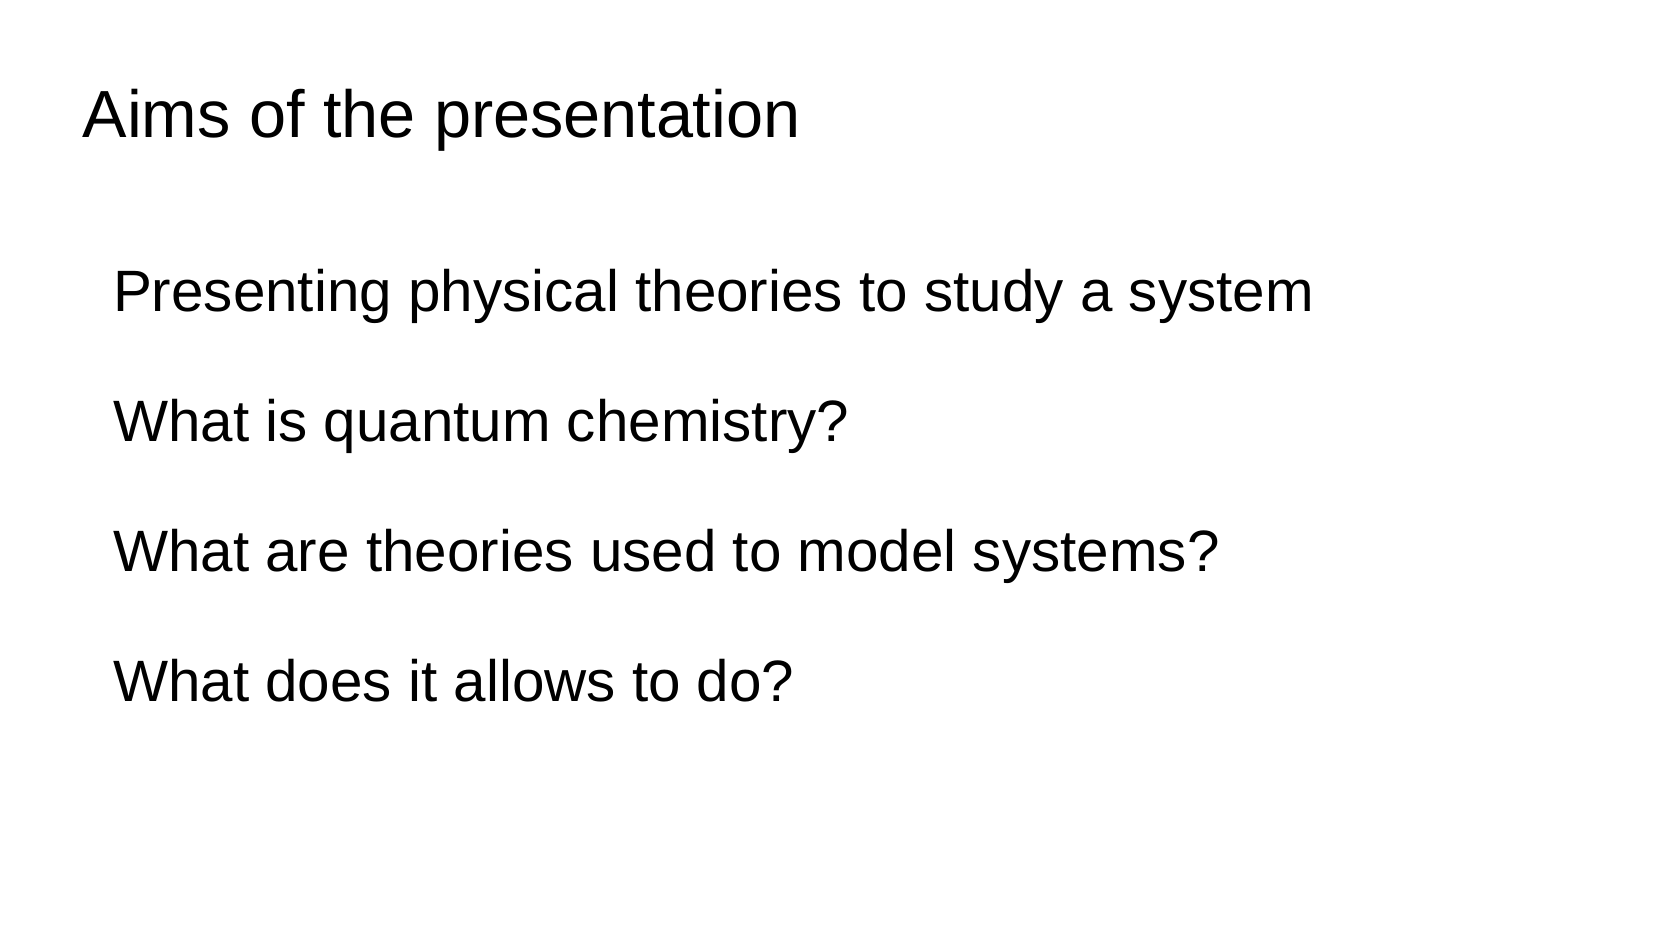

# Aims of the presentation
Presenting physical theories to study a system
What is quantum chemistry?
What are theories used to model systems?
What does it allows to do?